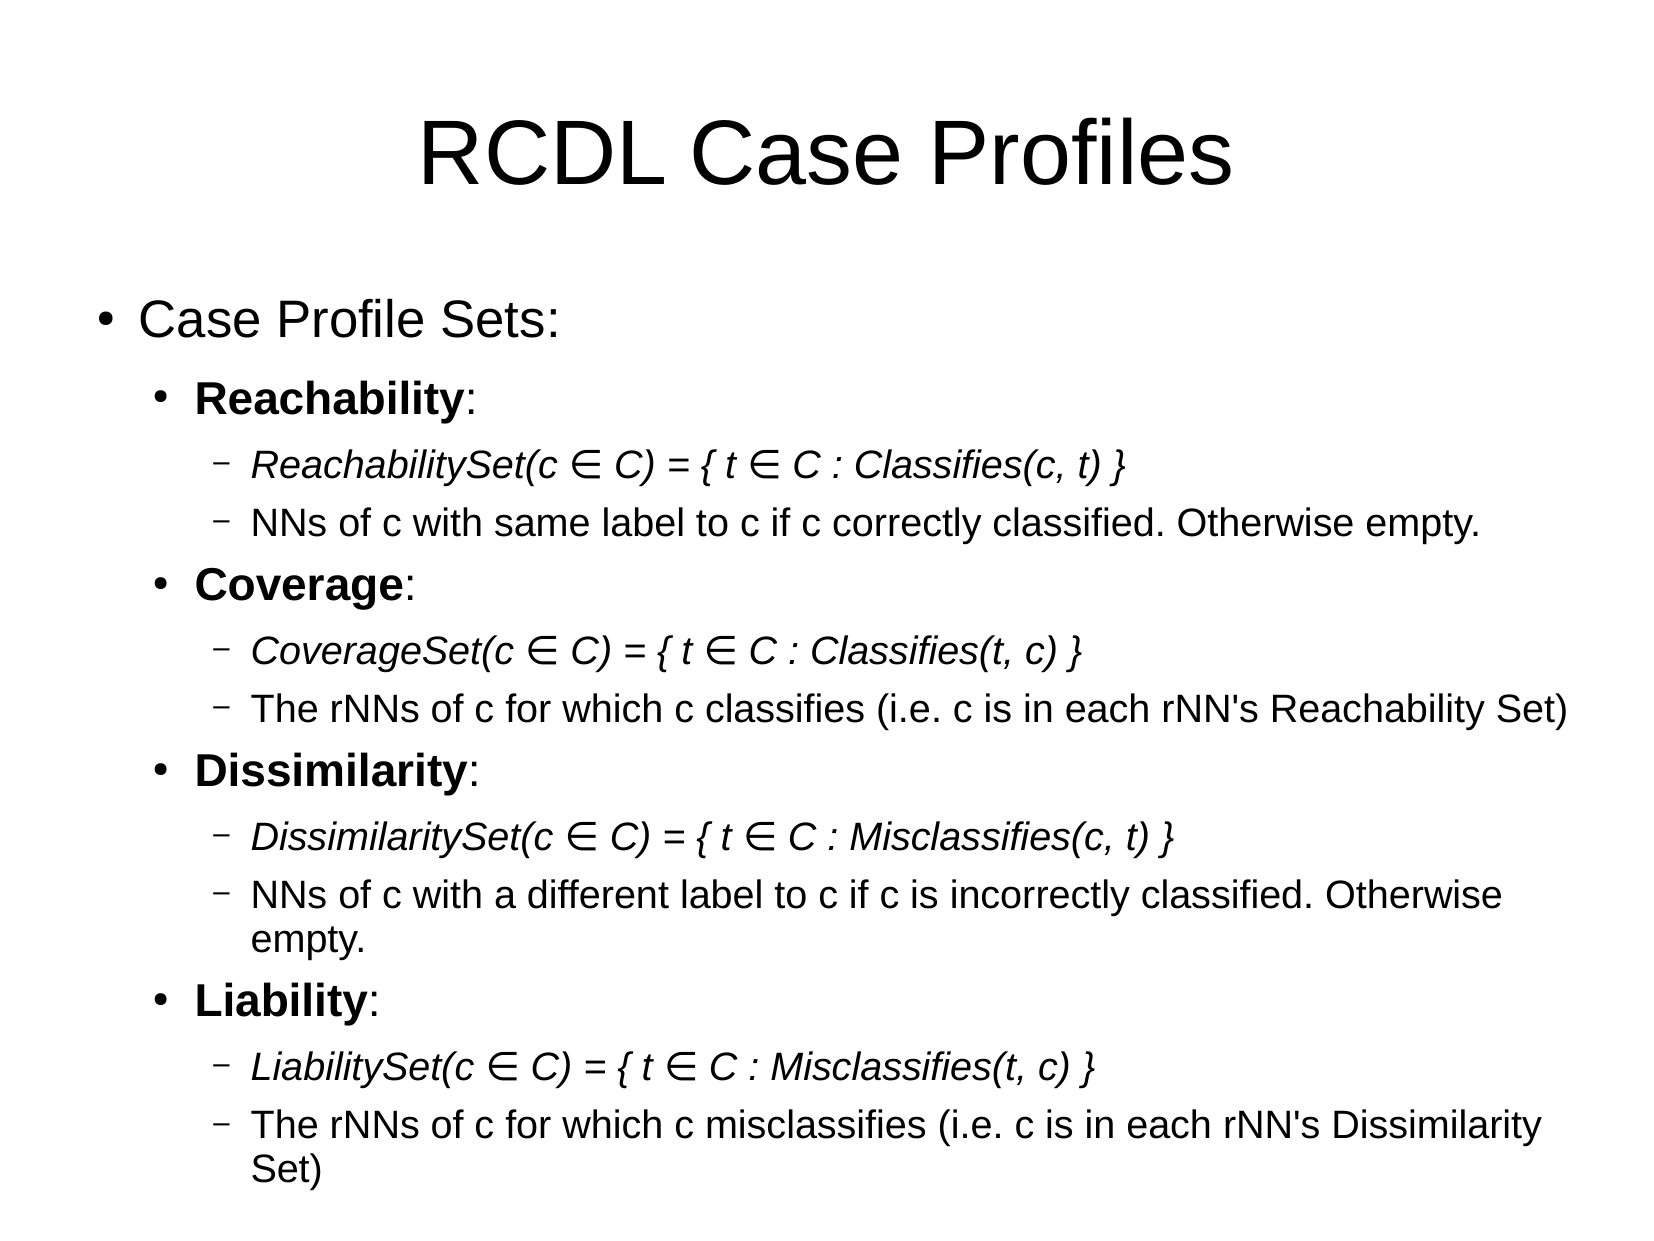

# RCDL Case Profiles
Case Profile Sets:
Reachability:
ReachabilitySet(c ∈ C) = { t ∈ C : Classifies(c, t) }
NNs of c with same label to c if c correctly classified. Otherwise empty.
Coverage:
CoverageSet(c ∈ C) = { t ∈ C : Classifies(t, c) }
The rNNs of c for which c classifies (i.e. c is in each rNN's Reachability Set)
Dissimilarity:
DissimilaritySet(c ∈ C) = { t ∈ C : Misclassifies(c, t) }
NNs of c with a different label to c if c is incorrectly classified. Otherwise empty.
Liability:
LiabilitySet(c ∈ C) = { t ∈ C : Misclassifies(t, c) }
The rNNs of c for which c misclassifies (i.e. c is in each rNN's Dissimilarity Set)